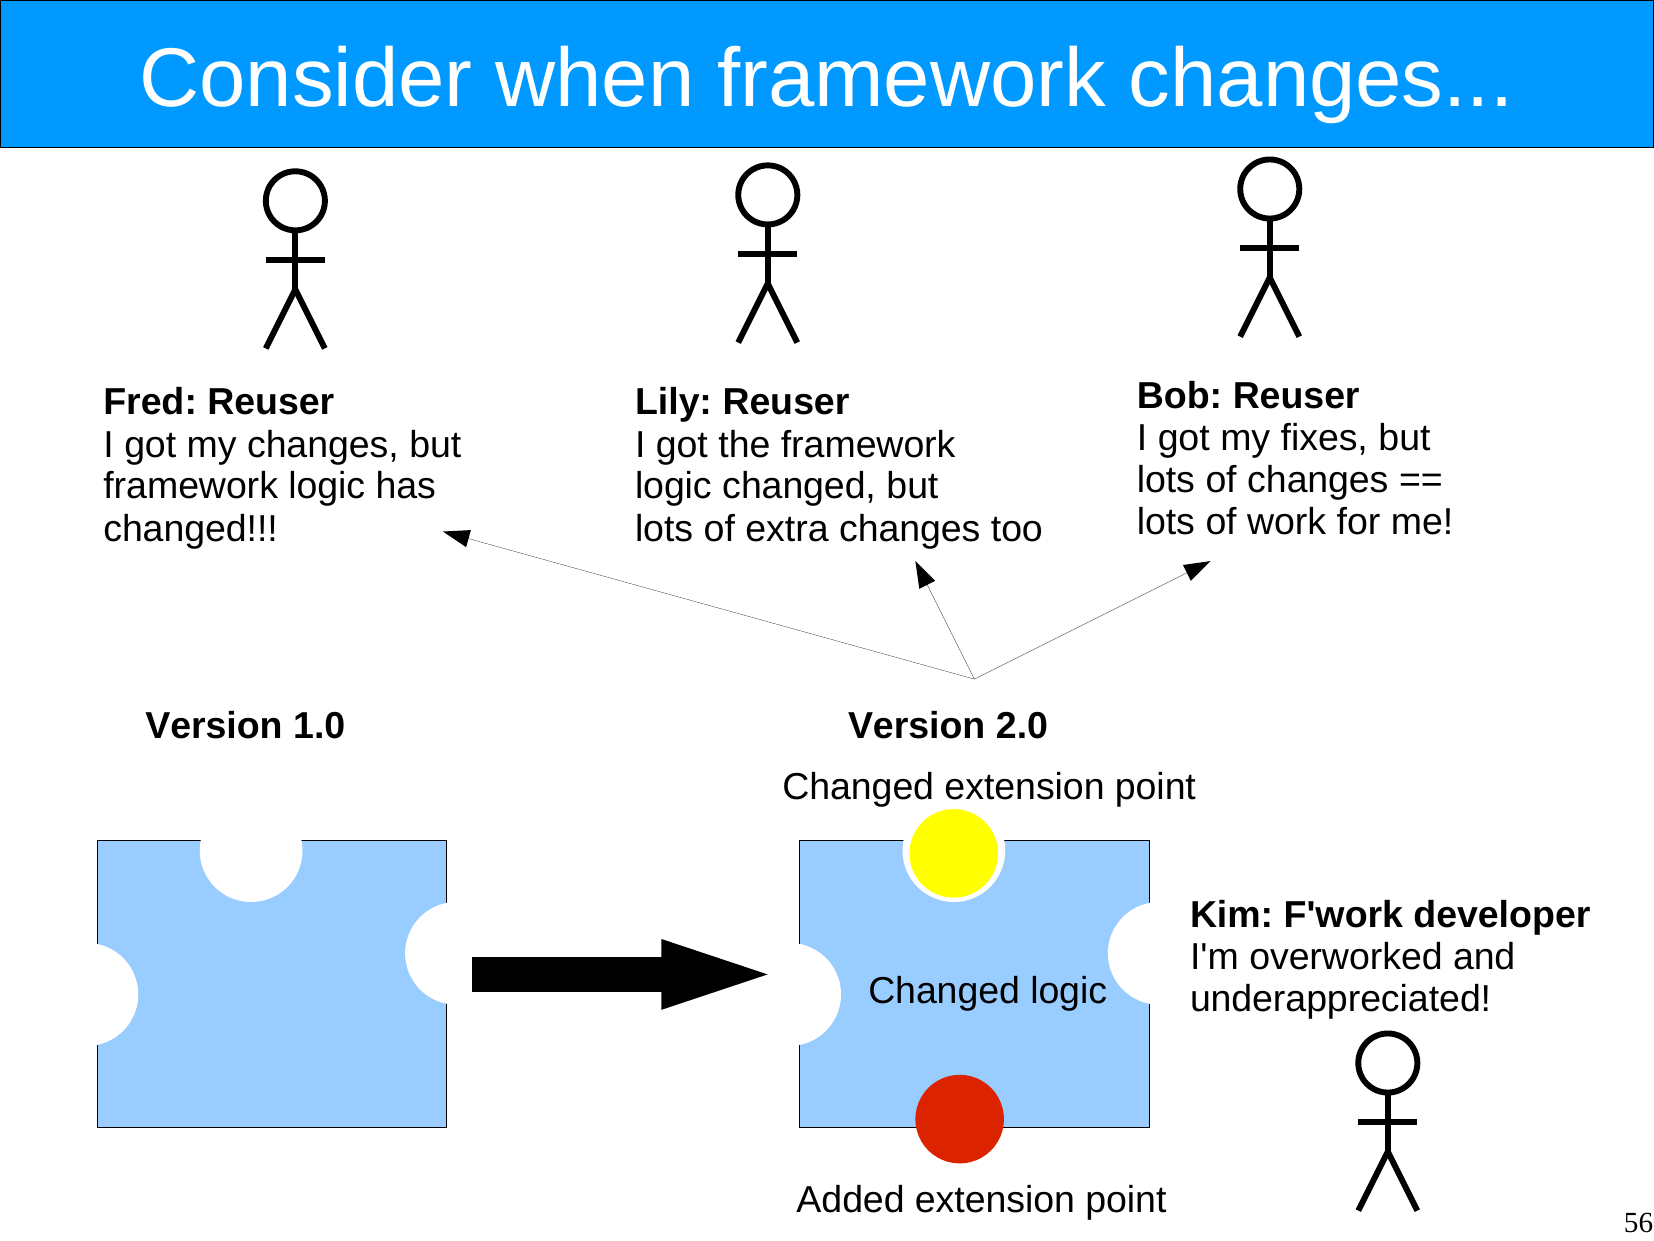

# Consider when framework changes...
Bob: Reuser
I got my fixes, but
lots of changes ==
lots of work for me!
Fred: Reuser
I got my changes, but
framework logic has
changed!!!
Lily: Reuser
I got the framework
logic changed, but
lots of extra changes too
Version 1.0
Version 2.0
Changed extension point
Kim: F'work developer
I'm overworked and
underappreciated!
Changed logic
Added extension point
56